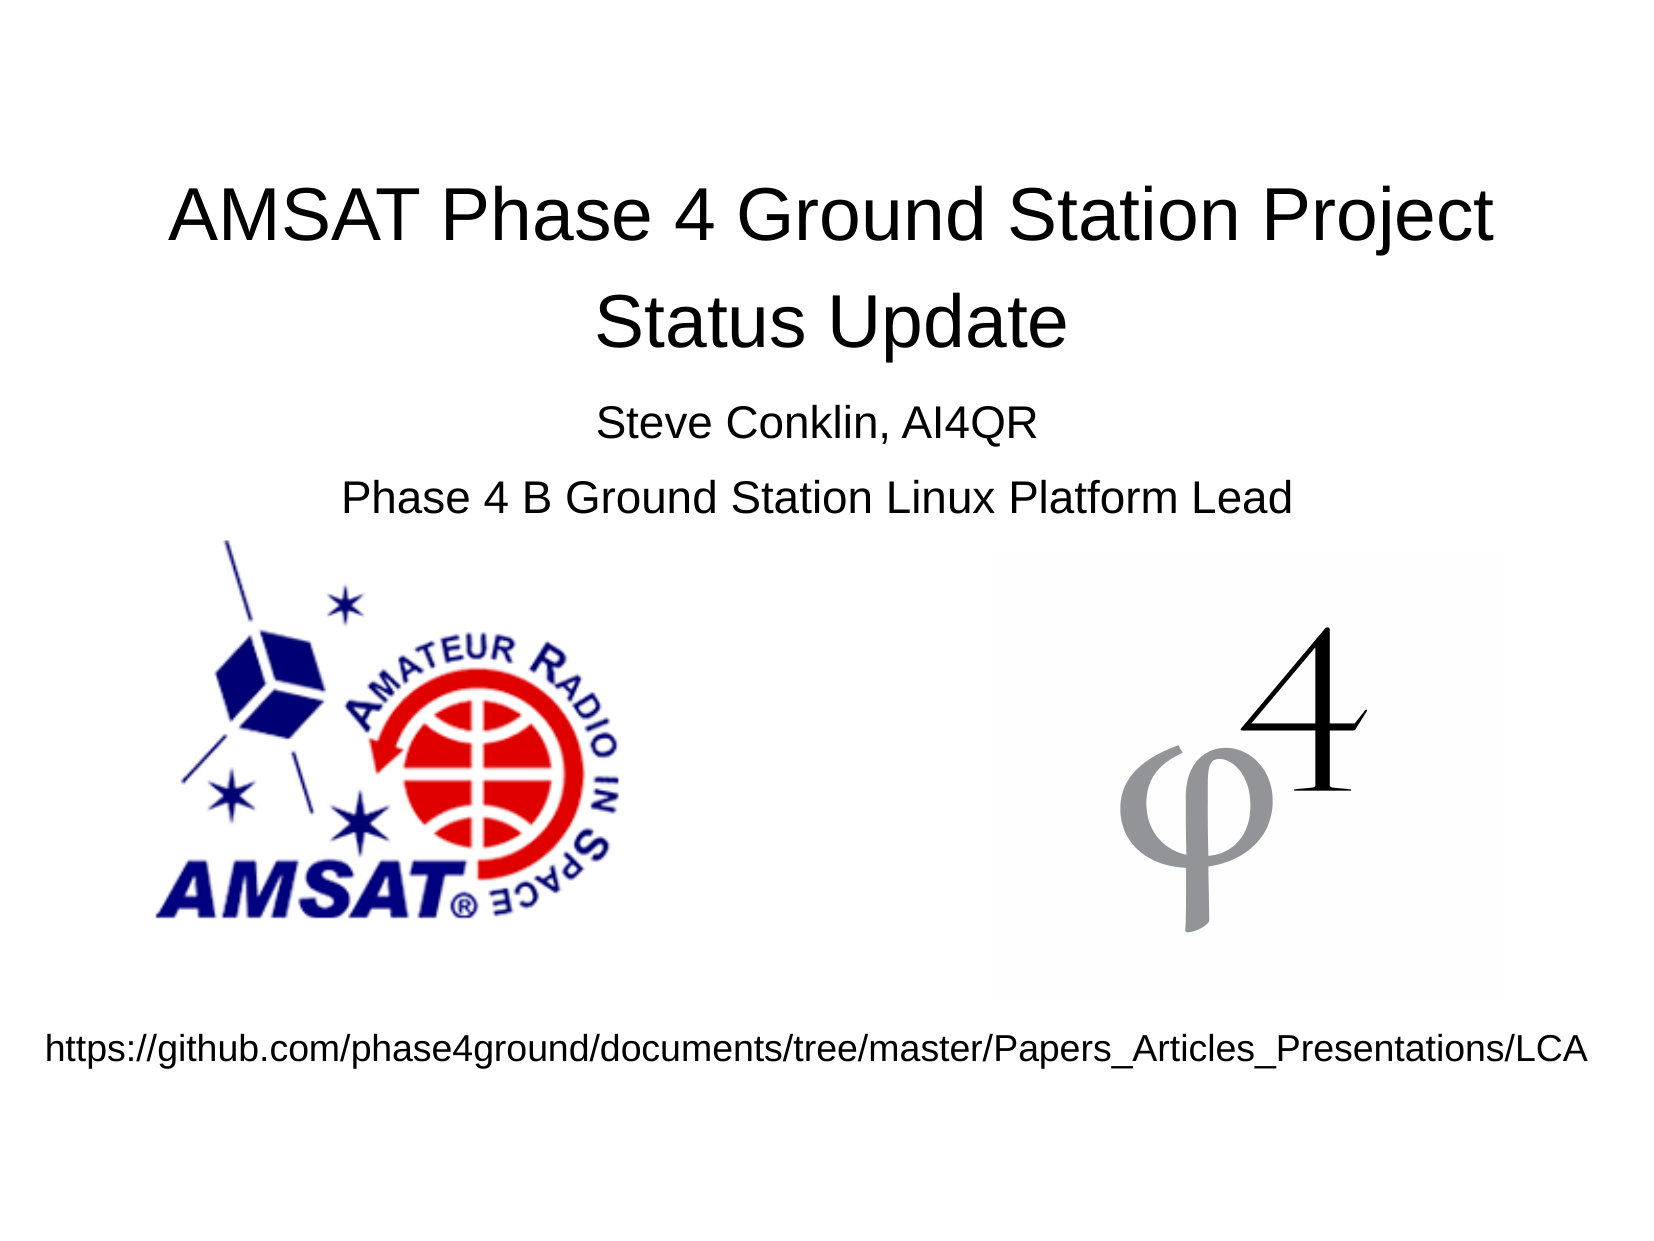

AMSAT Phase 4 Ground Station Project
Status Update
Steve Conklin, AI4QR
Phase 4 B Ground Station Linux Platform Lead
https://github.com/phase4ground/documents/tree/master/Papers_Articles_Presentations/LCA